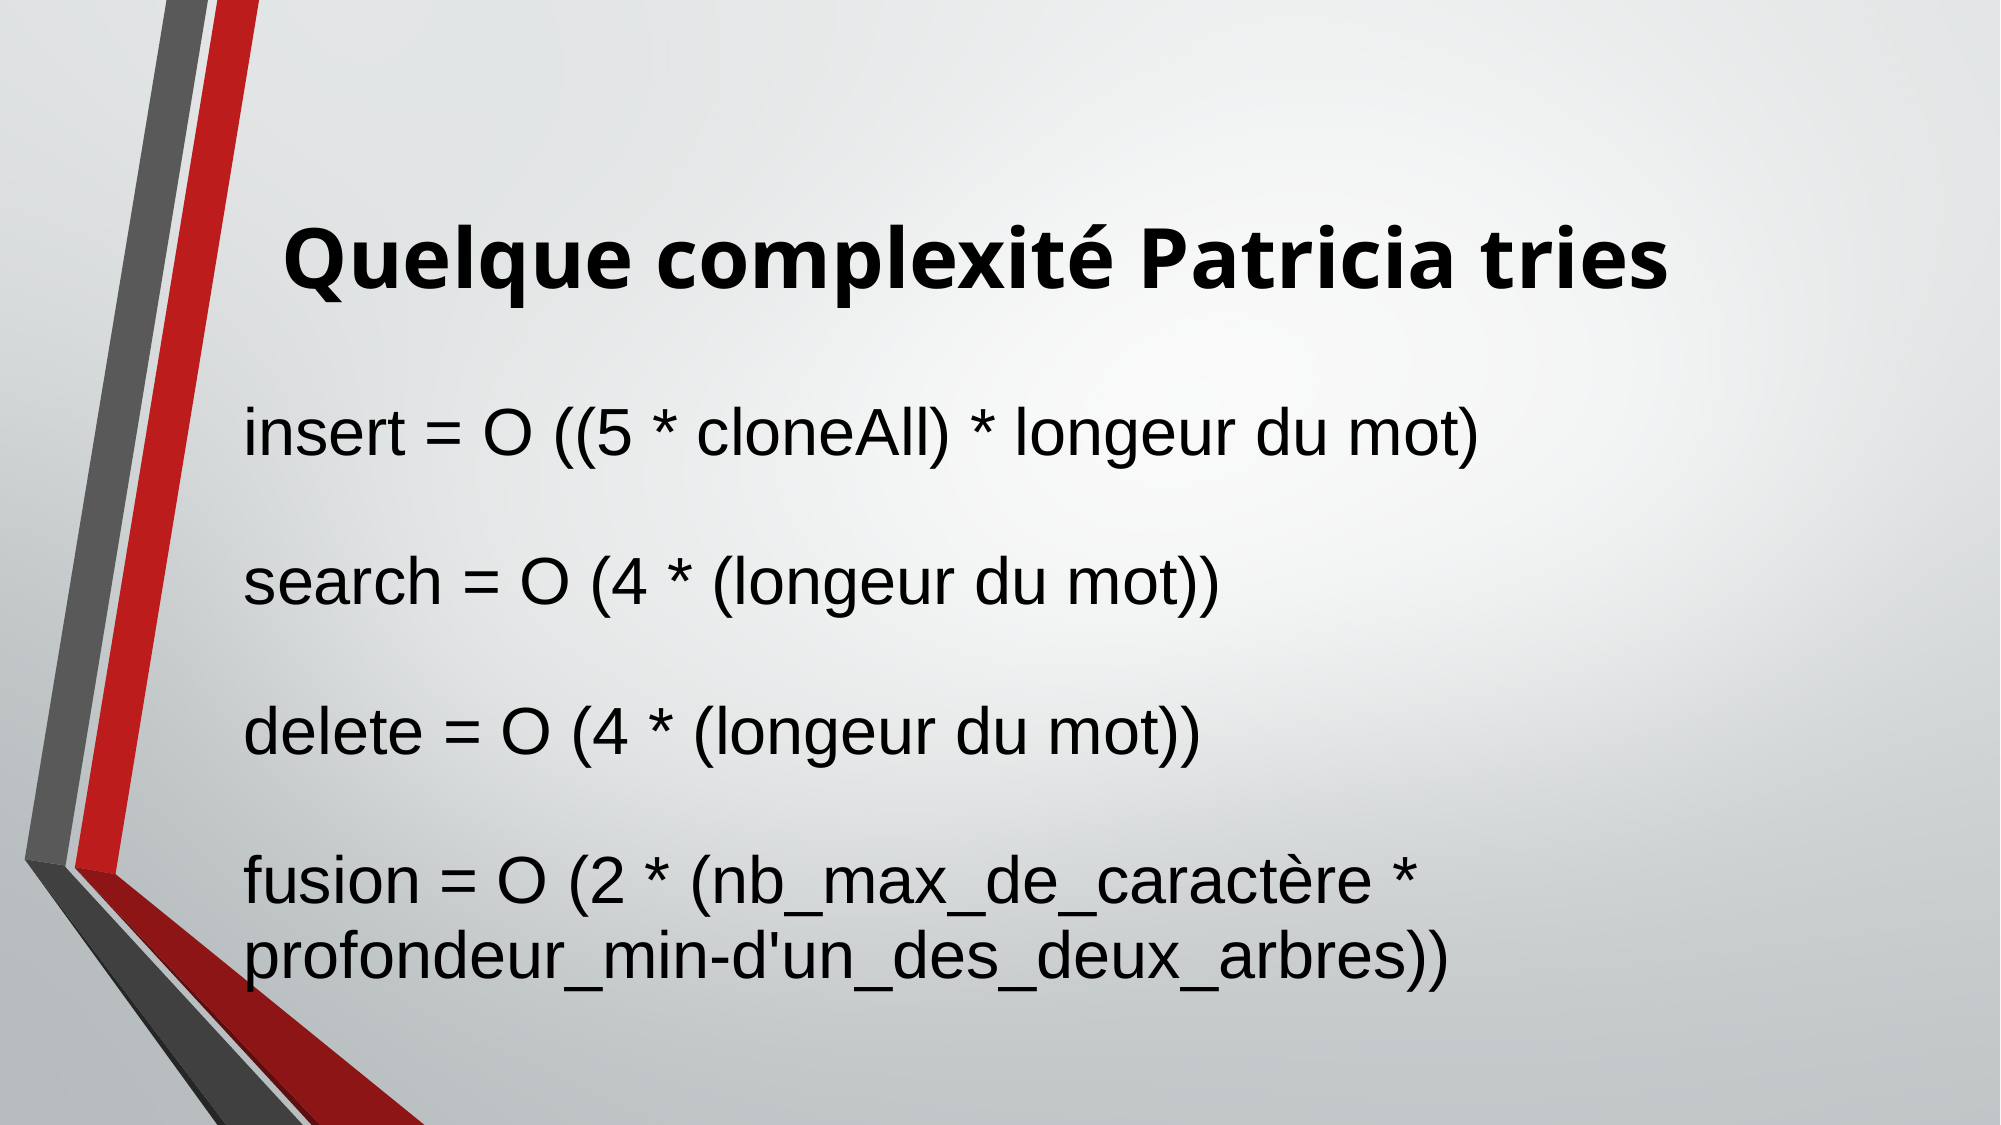

# Quelque complexité Patricia tries
insert = O ((5 * cloneAll) * longeur du mot)
search = O (4 * (longeur du mot))
delete = O (4 * (longeur du mot))
fusion = O (2 * (nb_max_de_caractère * profondeur_min-d'un_des_deux_arbres))